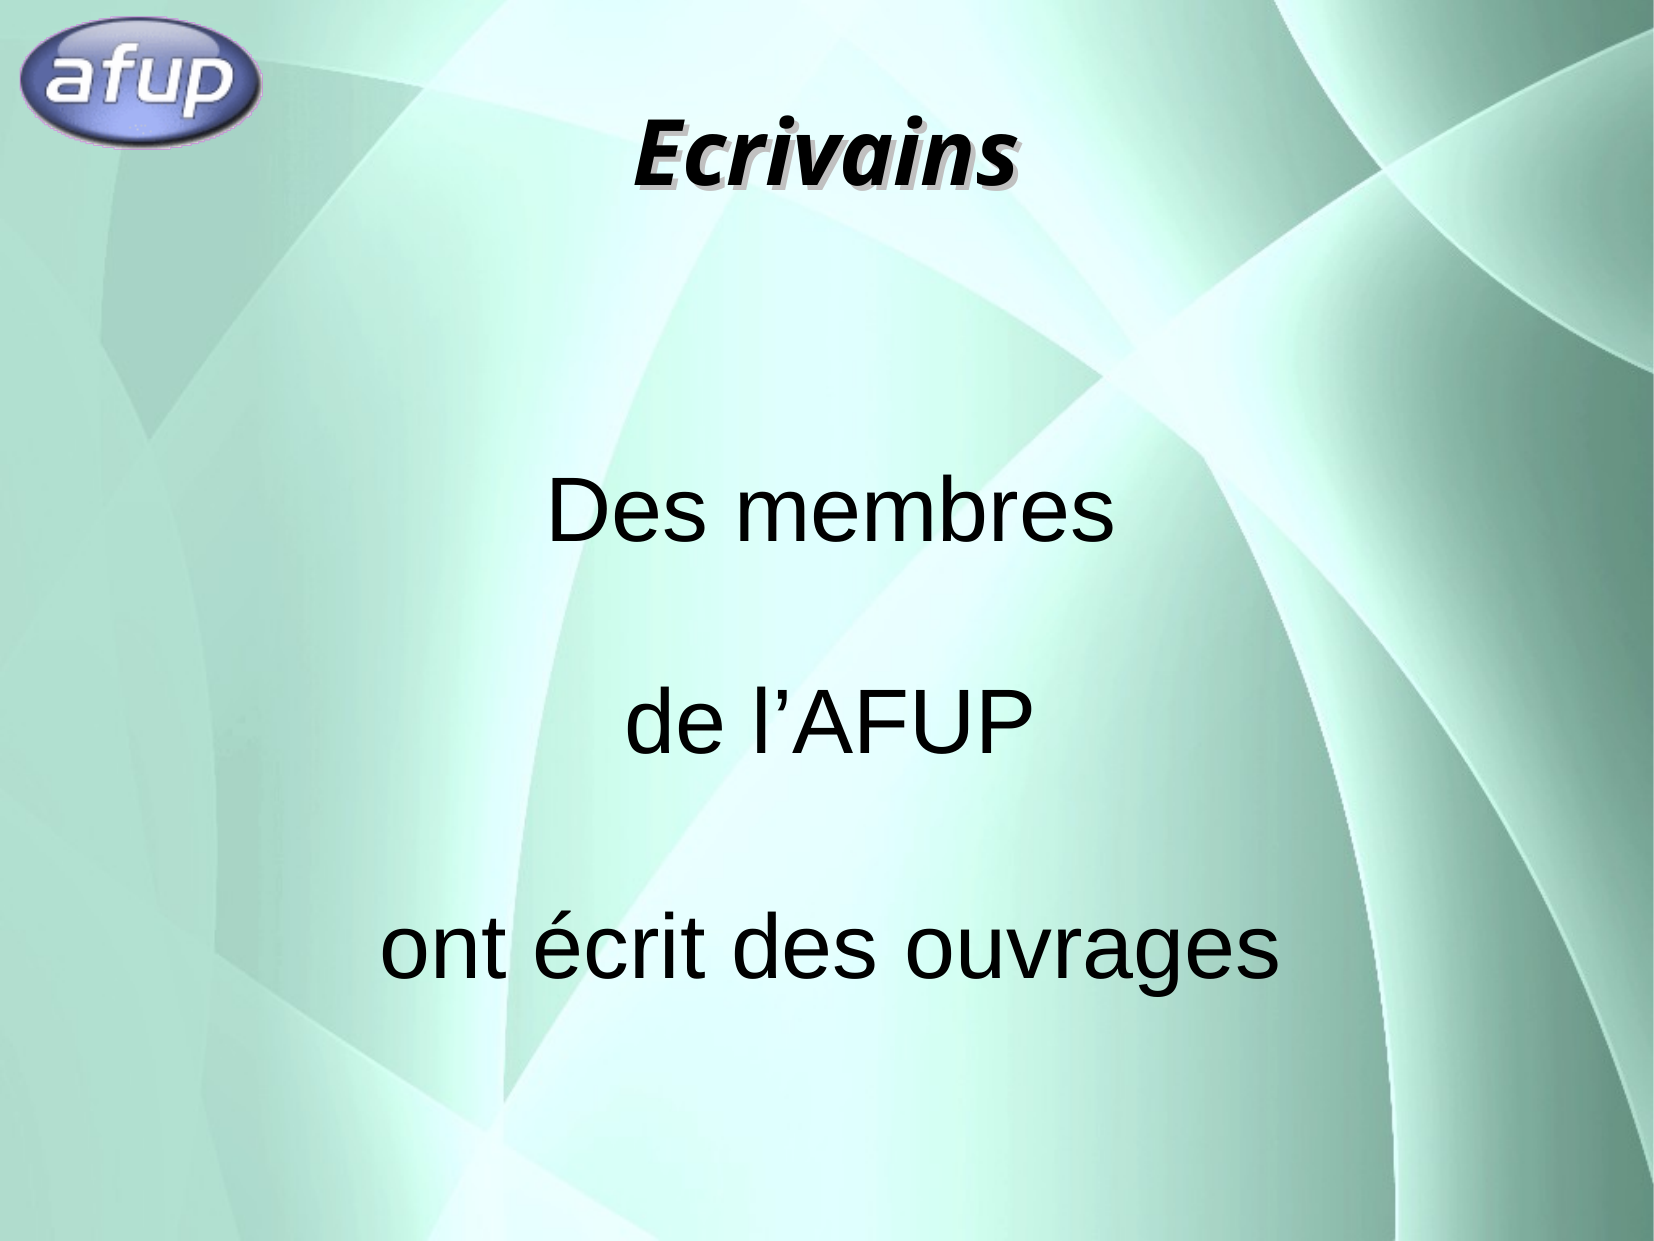

# Ecrivains
Des membres
de l’AFUP
ont écrit des ouvrages